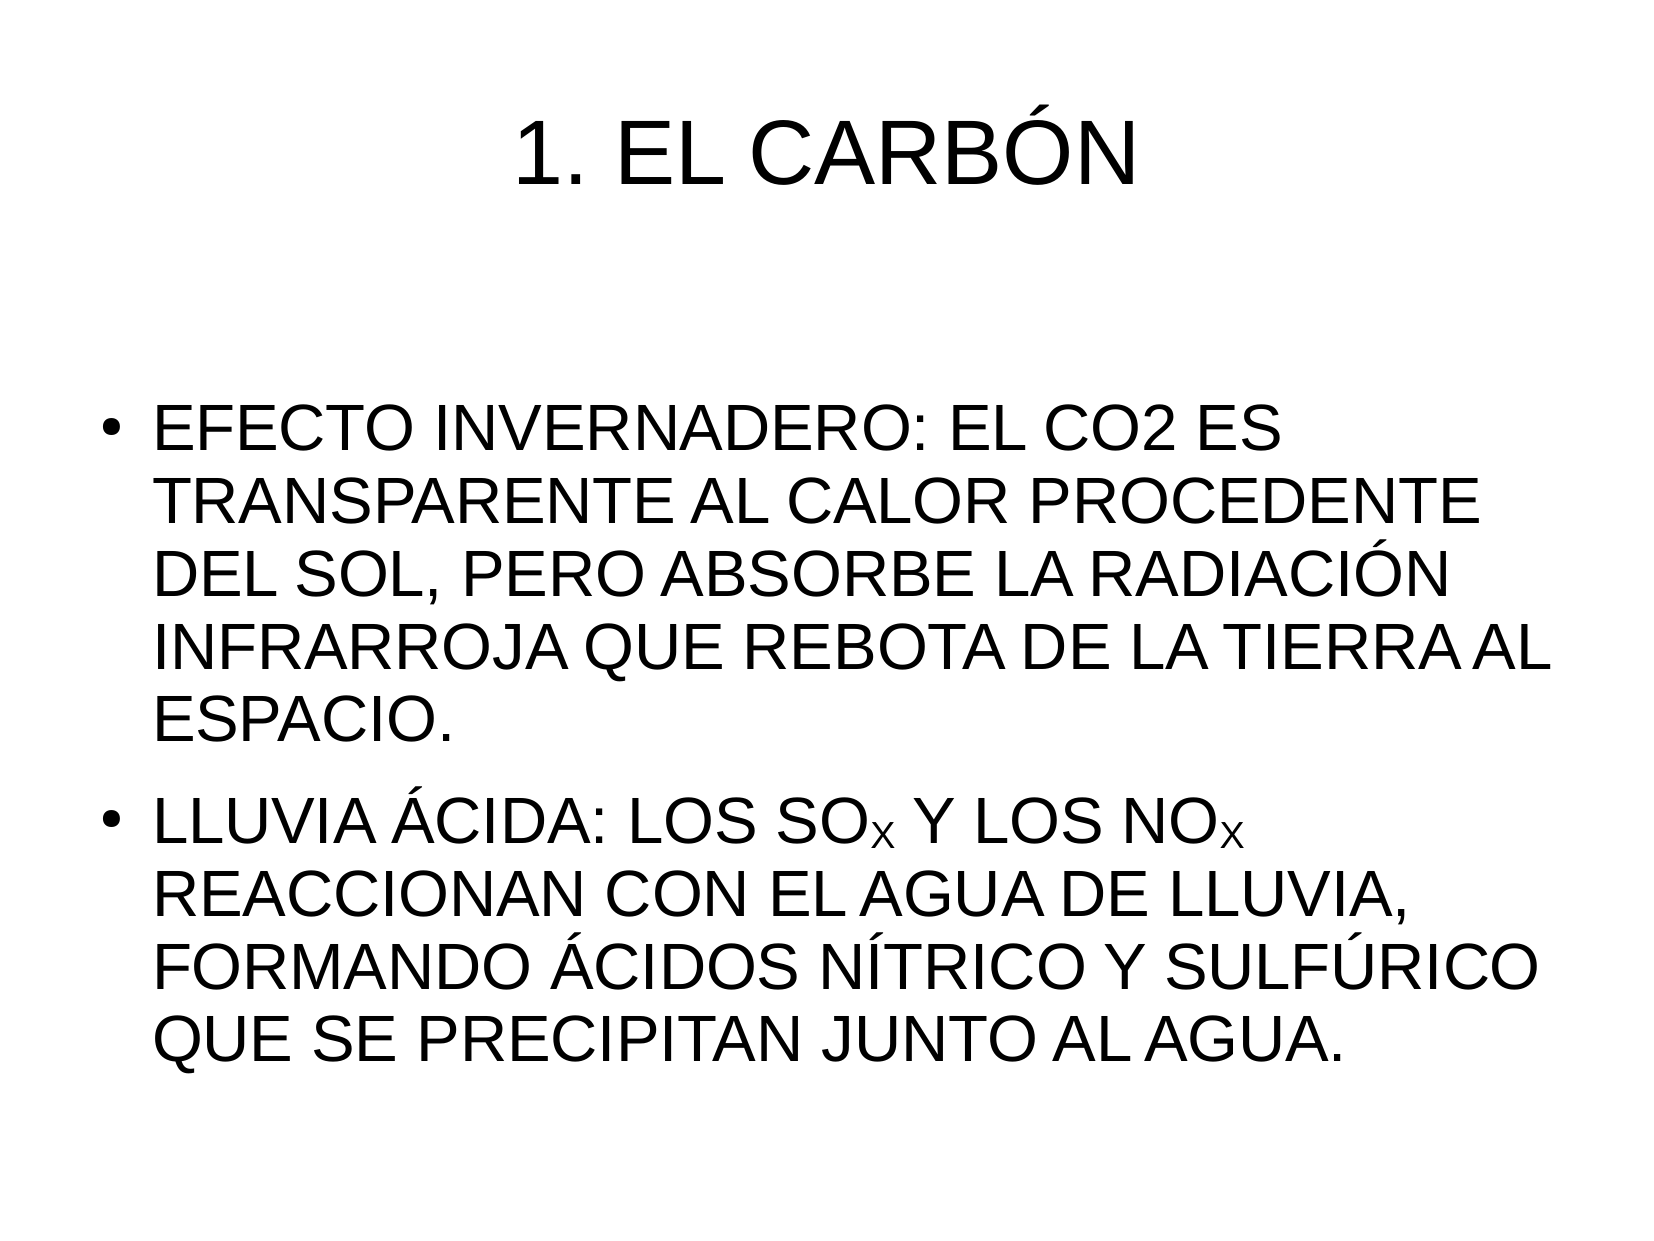

# 1. EL CARBÓN
EFECTO INVERNADERO: EL CO2 ES TRANSPARENTE AL CALOR PROCEDENTE DEL SOL, PERO ABSORBE LA RADIACIÓN INFRARROJA QUE REBOTA DE LA TIERRA AL ESPACIO.
LLUVIA ÁCIDA: LOS SOX Y LOS NOX REACCIONAN CON EL AGUA DE LLUVIA, FORMANDO ÁCIDOS NÍTRICO Y SULFÚRICO QUE SE PRECIPITAN JUNTO AL AGUA.